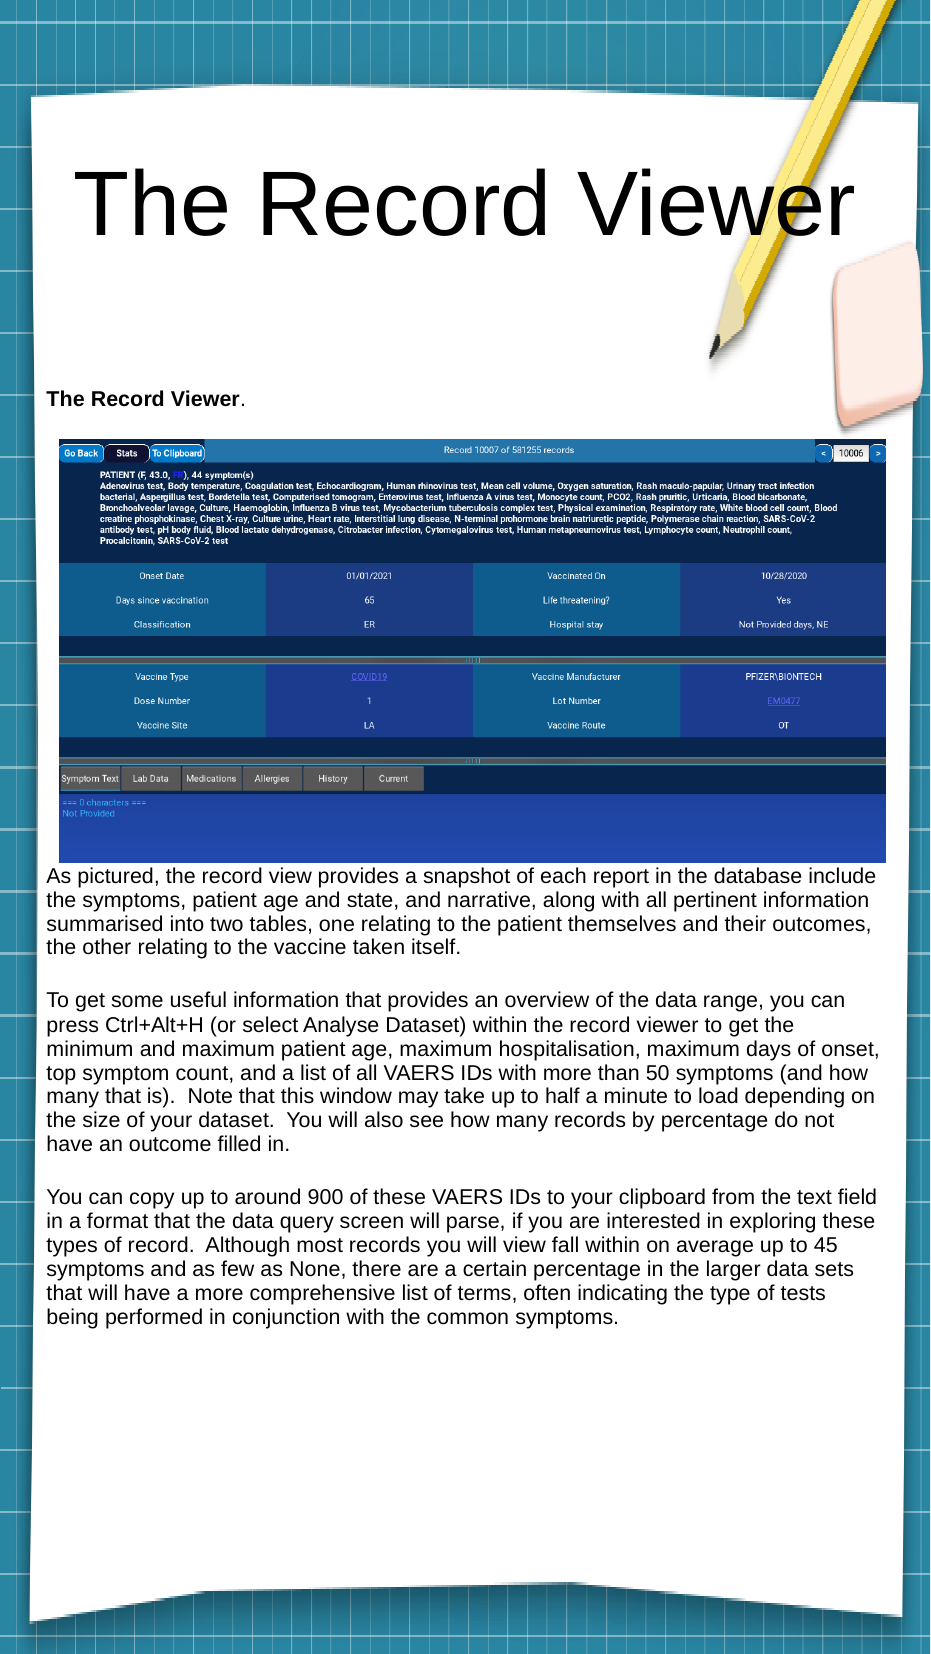

# The Record Viewer
The Record Viewer.
As pictured, the record view provides a snapshot of each report in the database include the symptoms, patient age and state, and narrative, along with all pertinent information summarised into two tables, one relating to the patient themselves and their outcomes, the other relating to the vaccine taken itself.
To get some useful information that provides an overview of the data range, you can press Ctrl+Alt+H (or select Analyse Dataset) within the record viewer to get the minimum and maximum patient age, maximum hospitalisation, maximum days of onset, top symptom count, and a list of all VAERS IDs with more than 50 symptoms (and how many that is). Note that this window may take up to half a minute to load depending on the size of your dataset. You will also see how many records by percentage do not have an outcome filled in.
You can copy up to around 900 of these VAERS IDs to your clipboard from the text field in a format that the data query screen will parse, if you are interested in exploring these types of record. Although most records you will view fall within on average up to 45 symptoms and as few as None, there are a certain percentage in the larger data sets that will have a more comprehensive list of terms, often indicating the type of tests being performed in conjunction with the common symptoms.